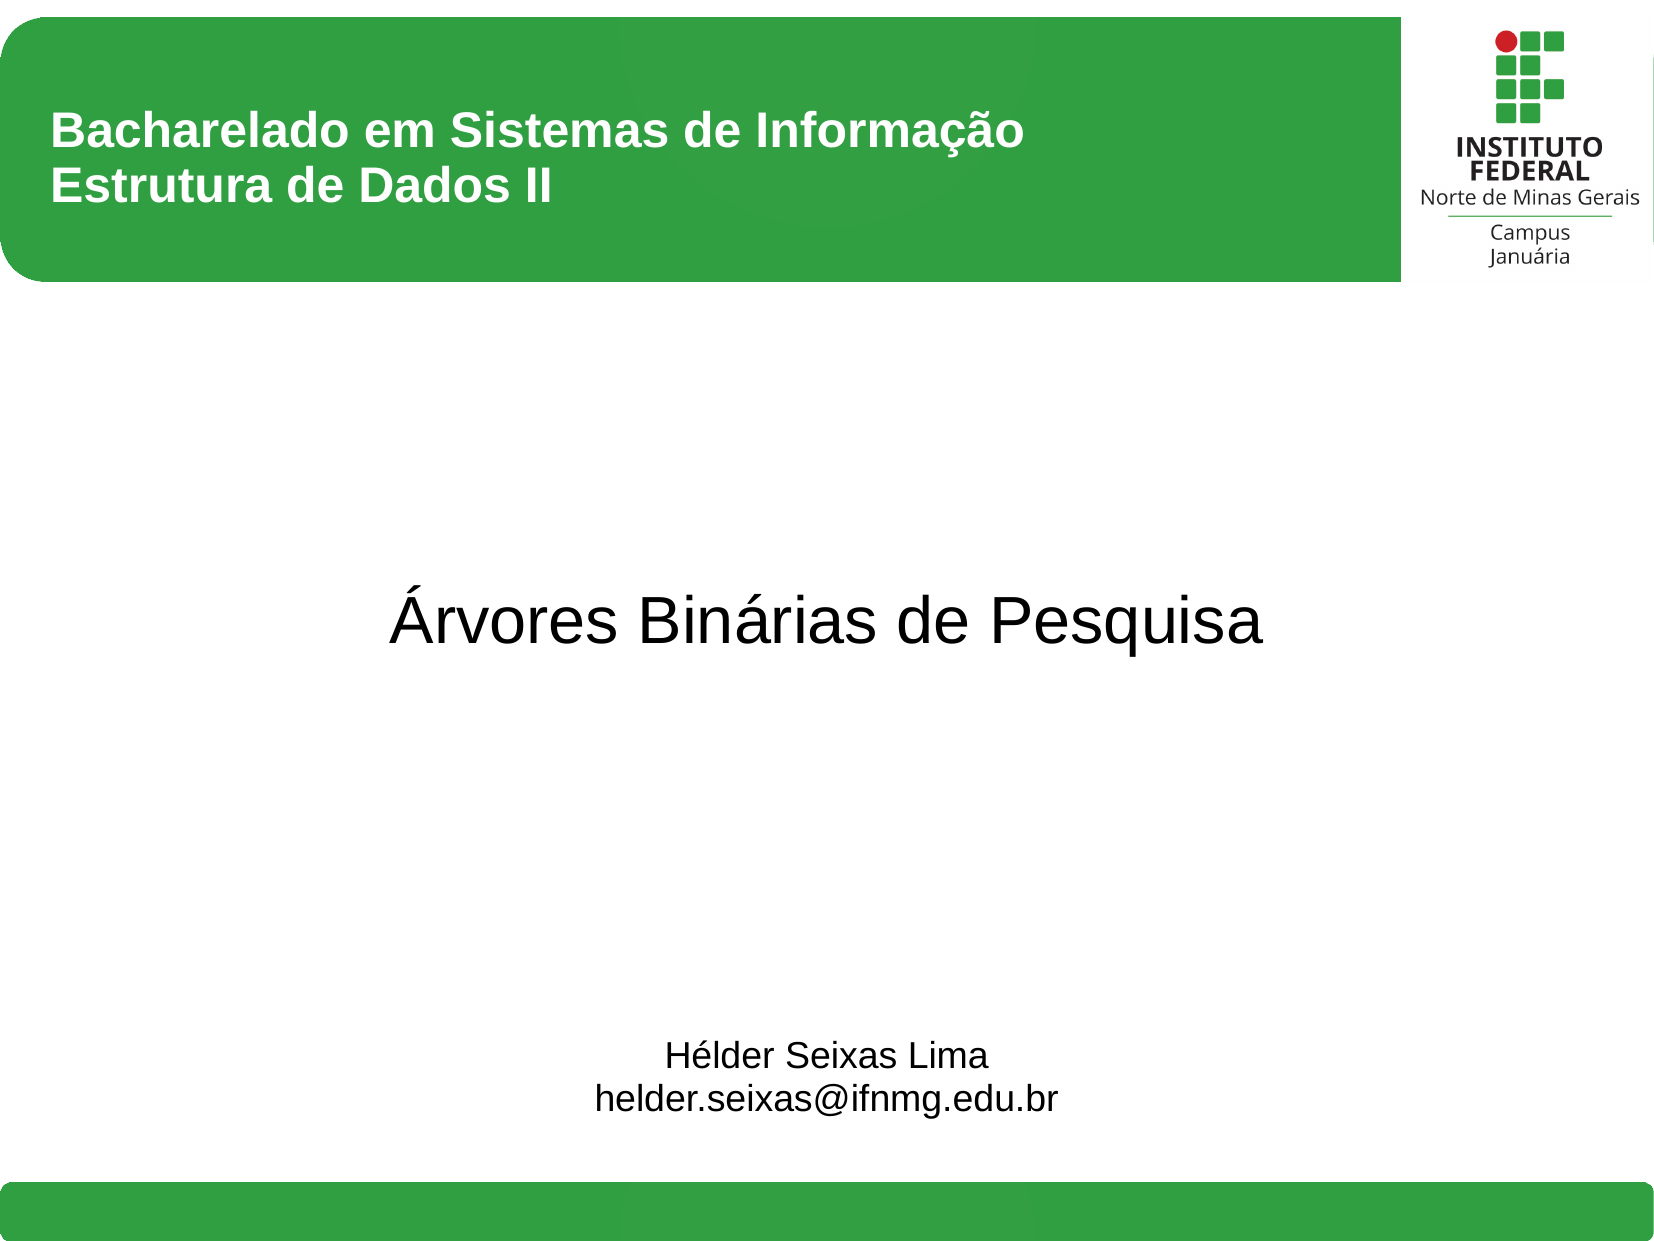

Bacharelado em Sistemas de Informação
Estrutura de Dados II
# Árvores Binárias de Pesquisa
Hélder Seixas Lima
helder.seixas@ifnmg.edu.br